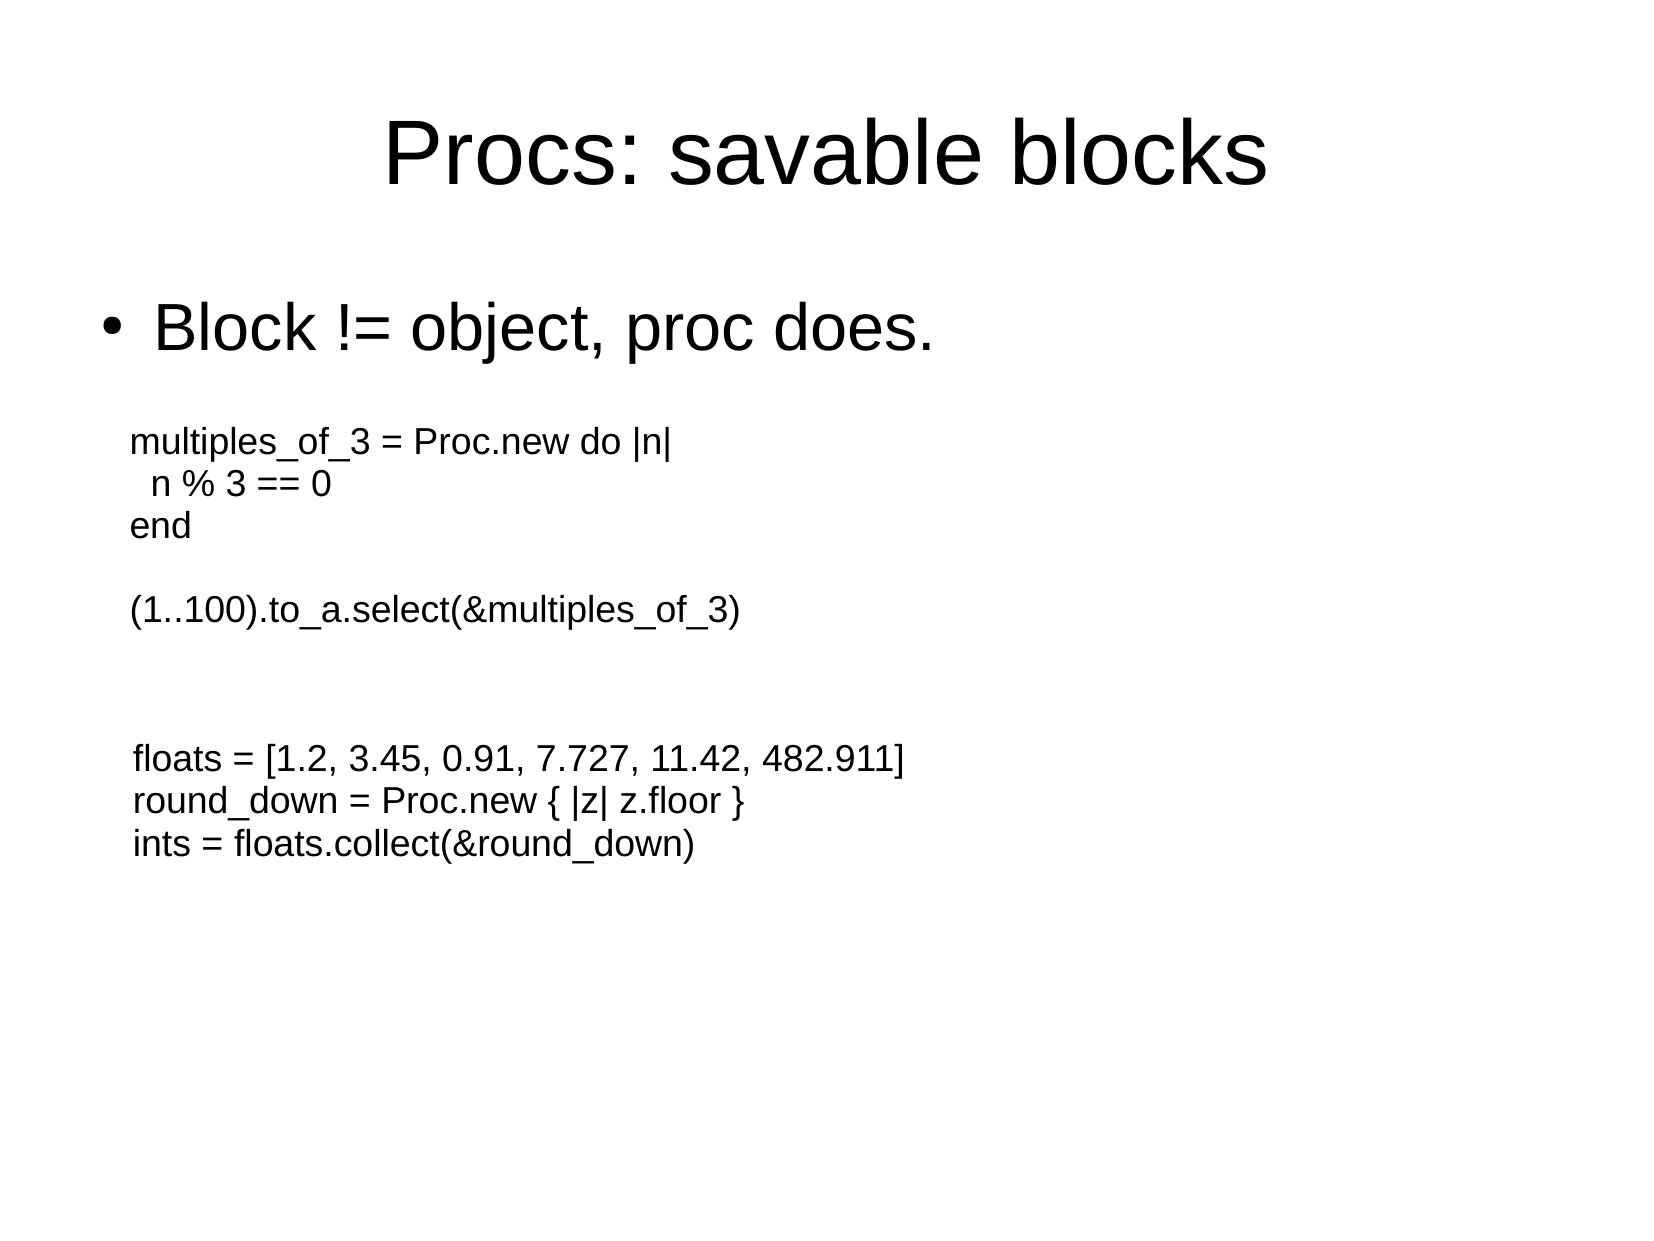

# Procs: savable blocks
Block != object, proc does.
multiples_of_3 = Proc.new do |n|
 n % 3 == 0
end
(1..100).to_a.select(&multiples_of_3)
floats = [1.2, 3.45, 0.91, 7.727, 11.42, 482.911]
round_down = Proc.new { |z| z.floor }
ints = floats.collect(&round_down)